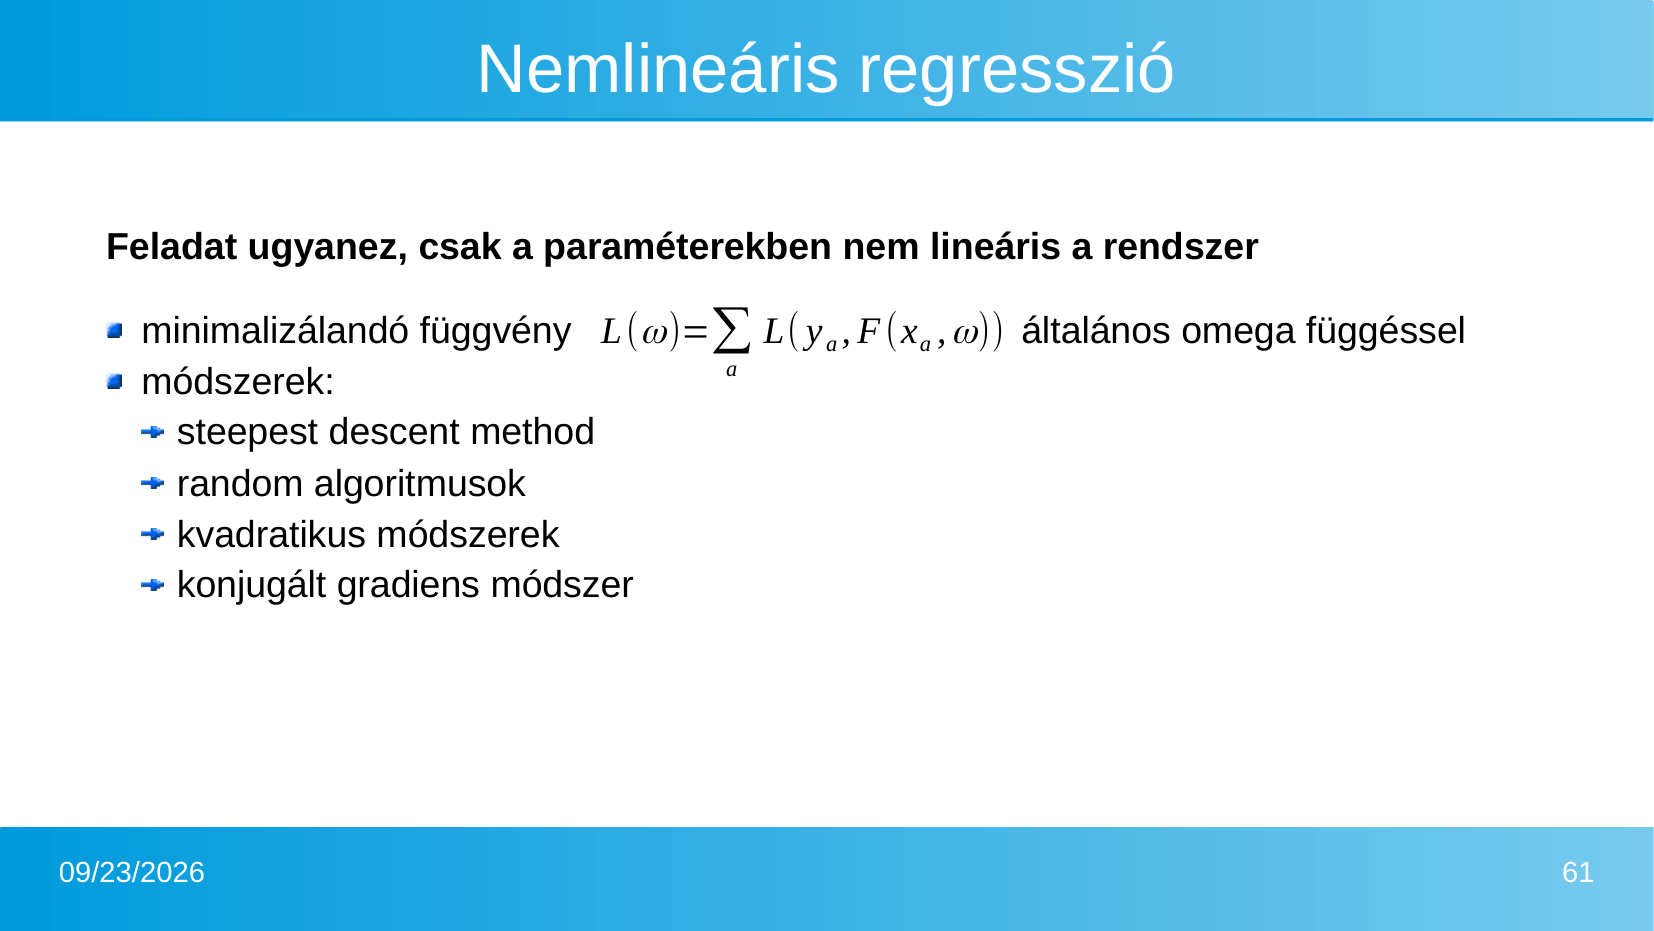

# Nemlineáris regresszió
Feladat ugyanez, csak a paraméterekben nem lineáris a rendszer
minimalizálandó függvény általános omega függéssel
módszerek:
steepest descent method
random algoritmusok
kvadratikus módszerek
konjugált gradiens módszer
61